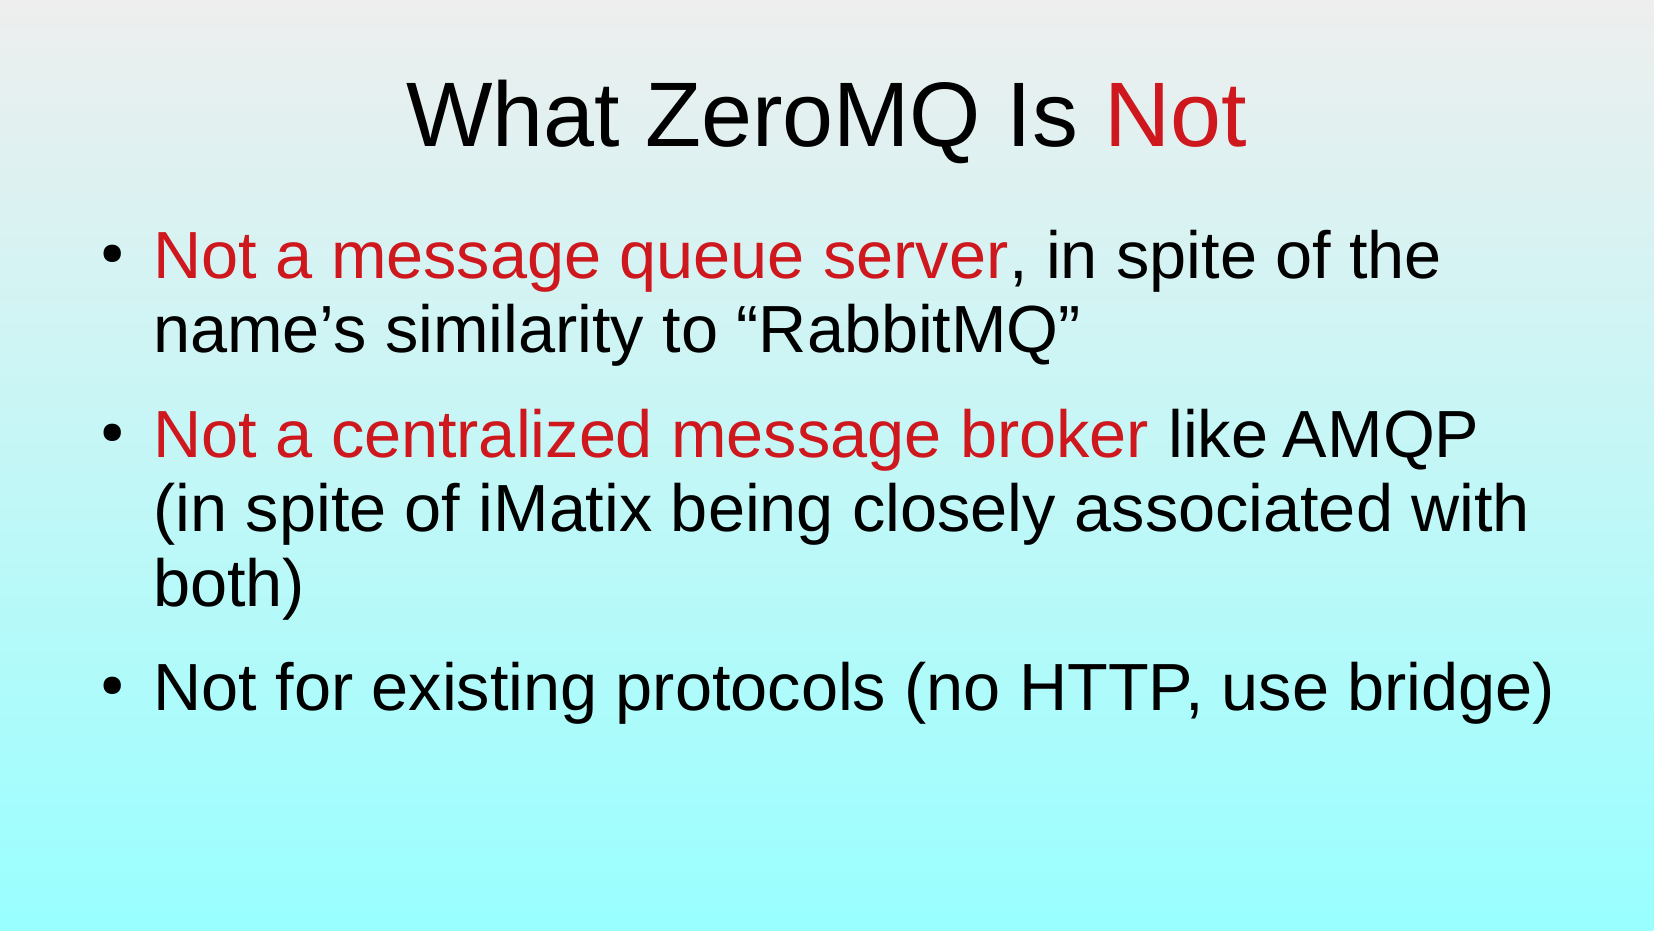

# What ZeroMQ Is Not
Not a message queue server, in spite of the name’s similarity to “RabbitMQ”
Not a centralized message broker like AMQP (in spite of iMatix being closely associated with both)
Not for existing protocols (no HTTP, use bridge)